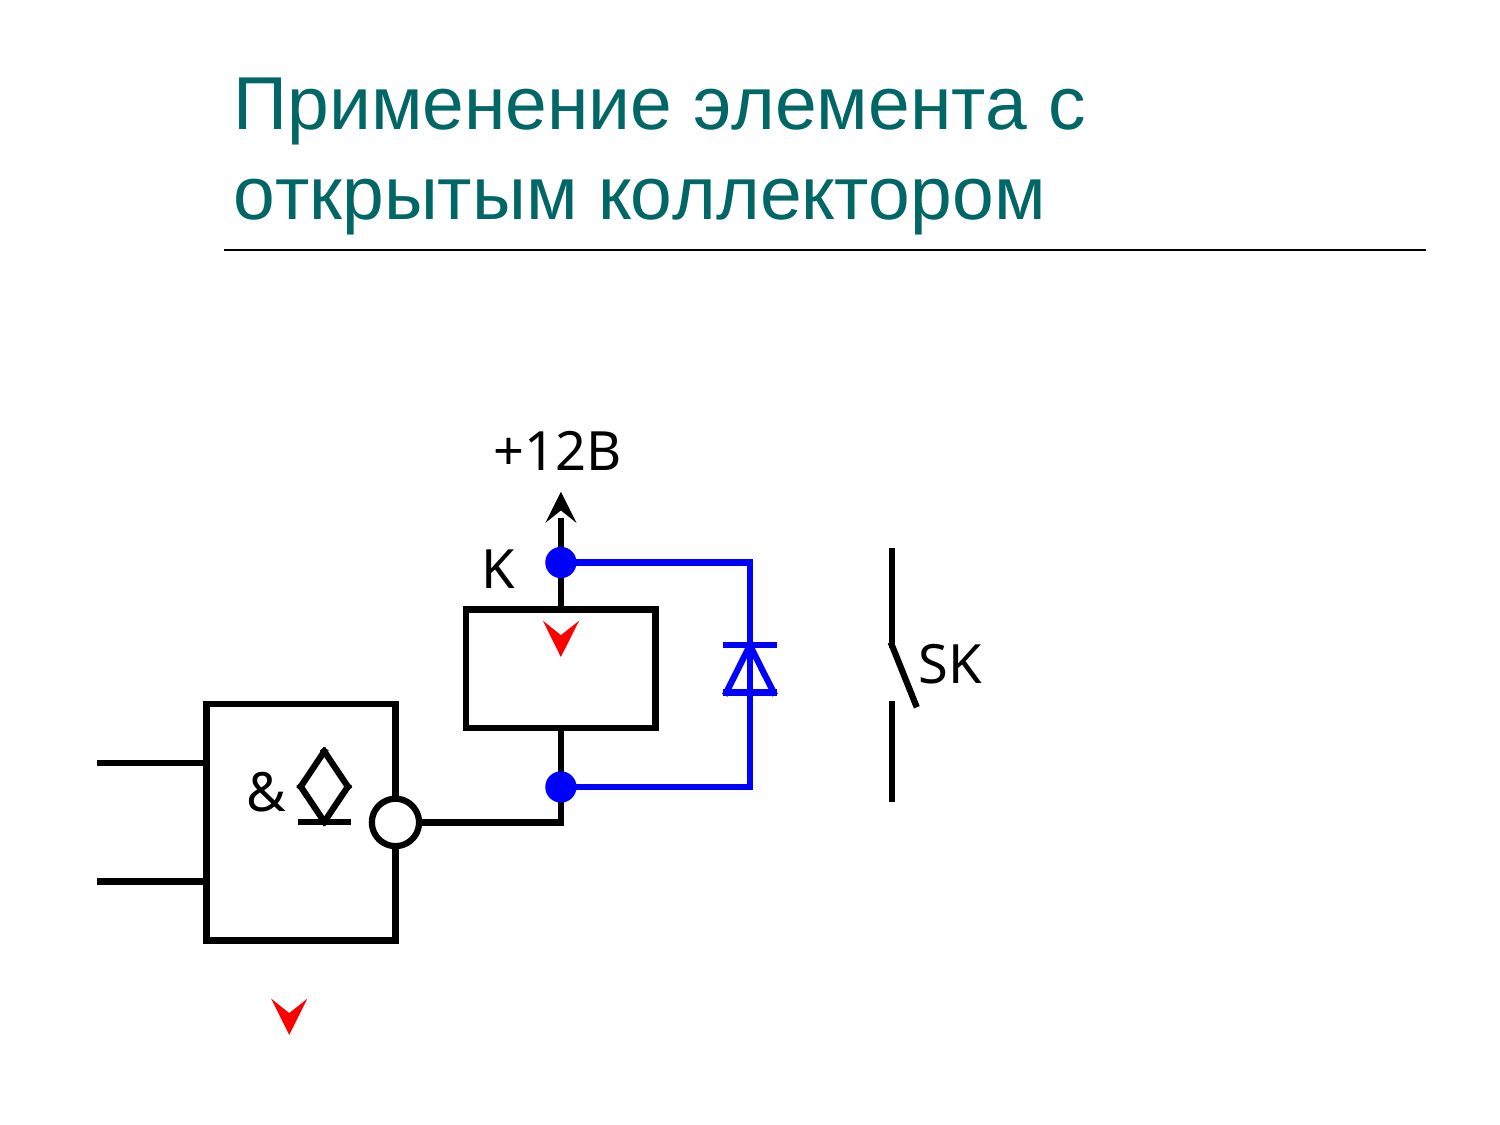

# Применение элемента с открытым коллектором
+12В
K
SK
&